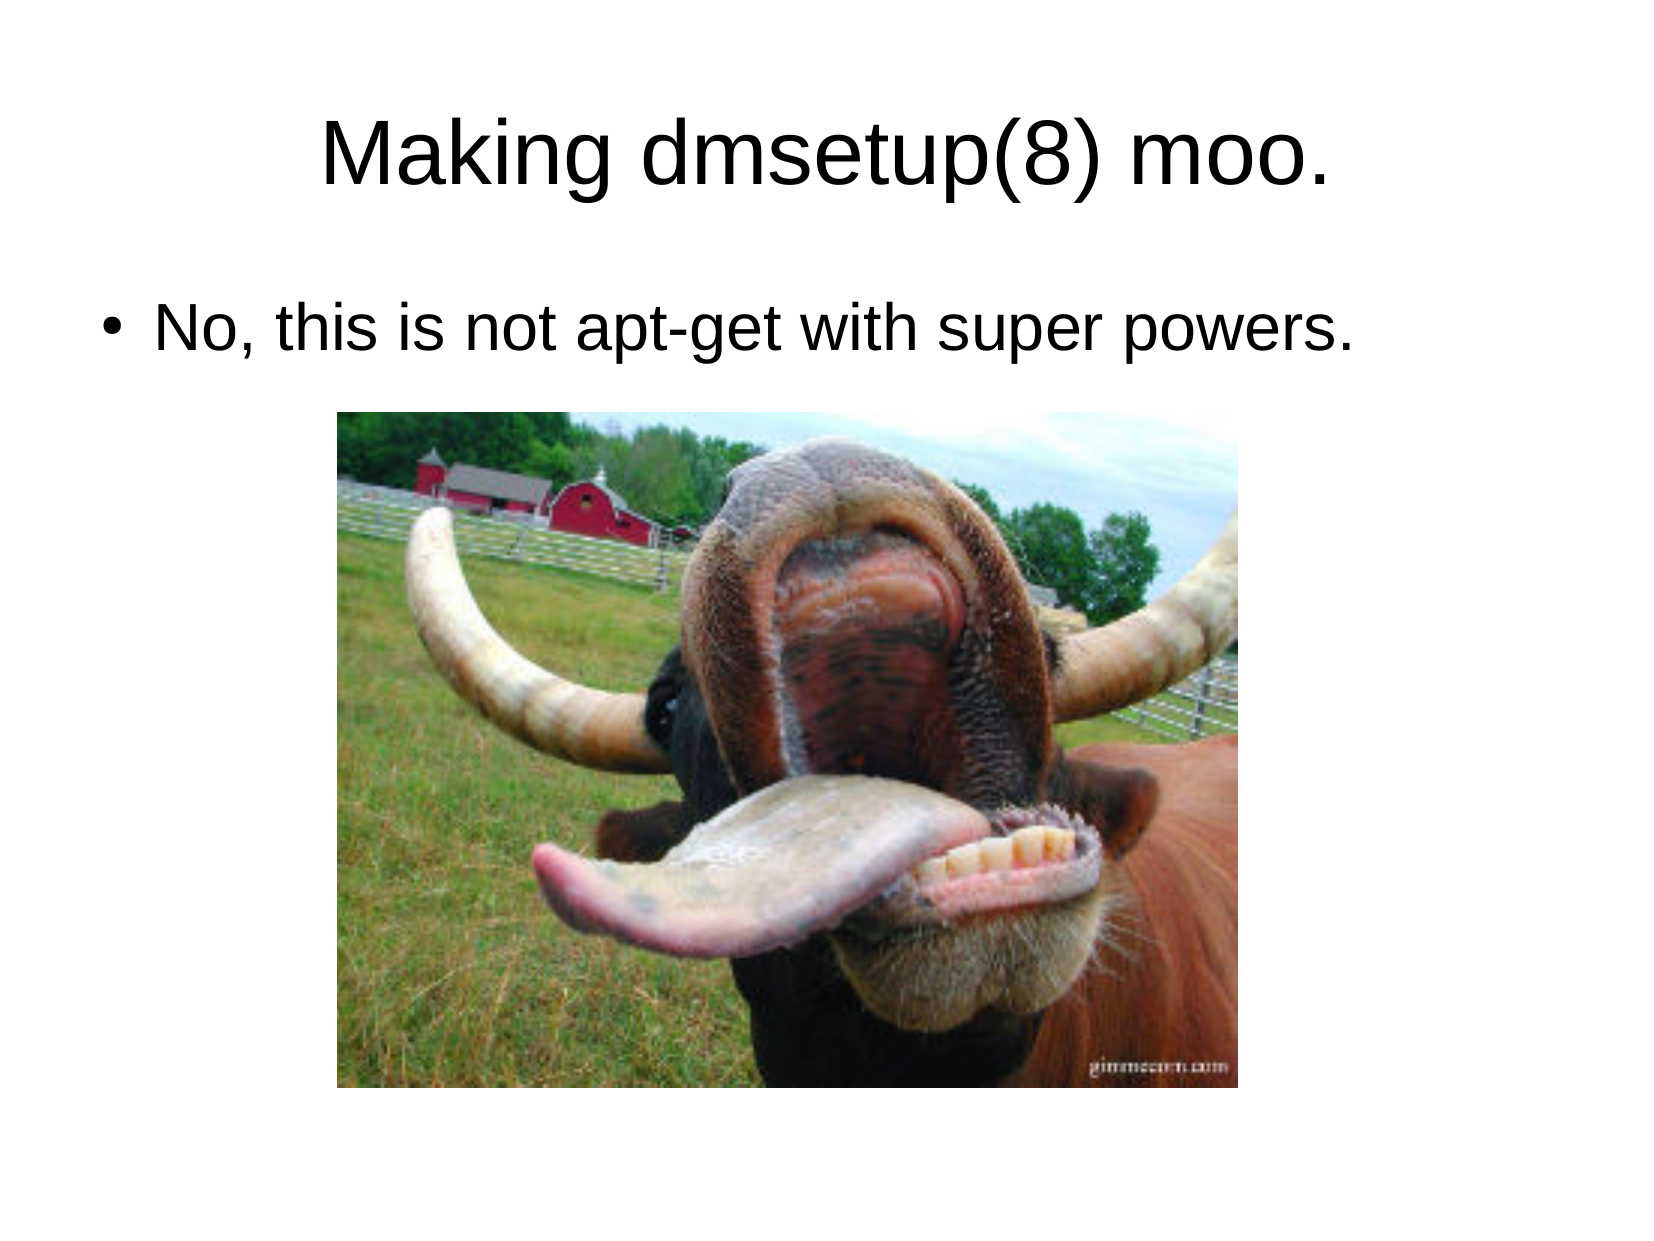

# Making dmsetup(8) moo.
No, this is not apt-get with super powers.